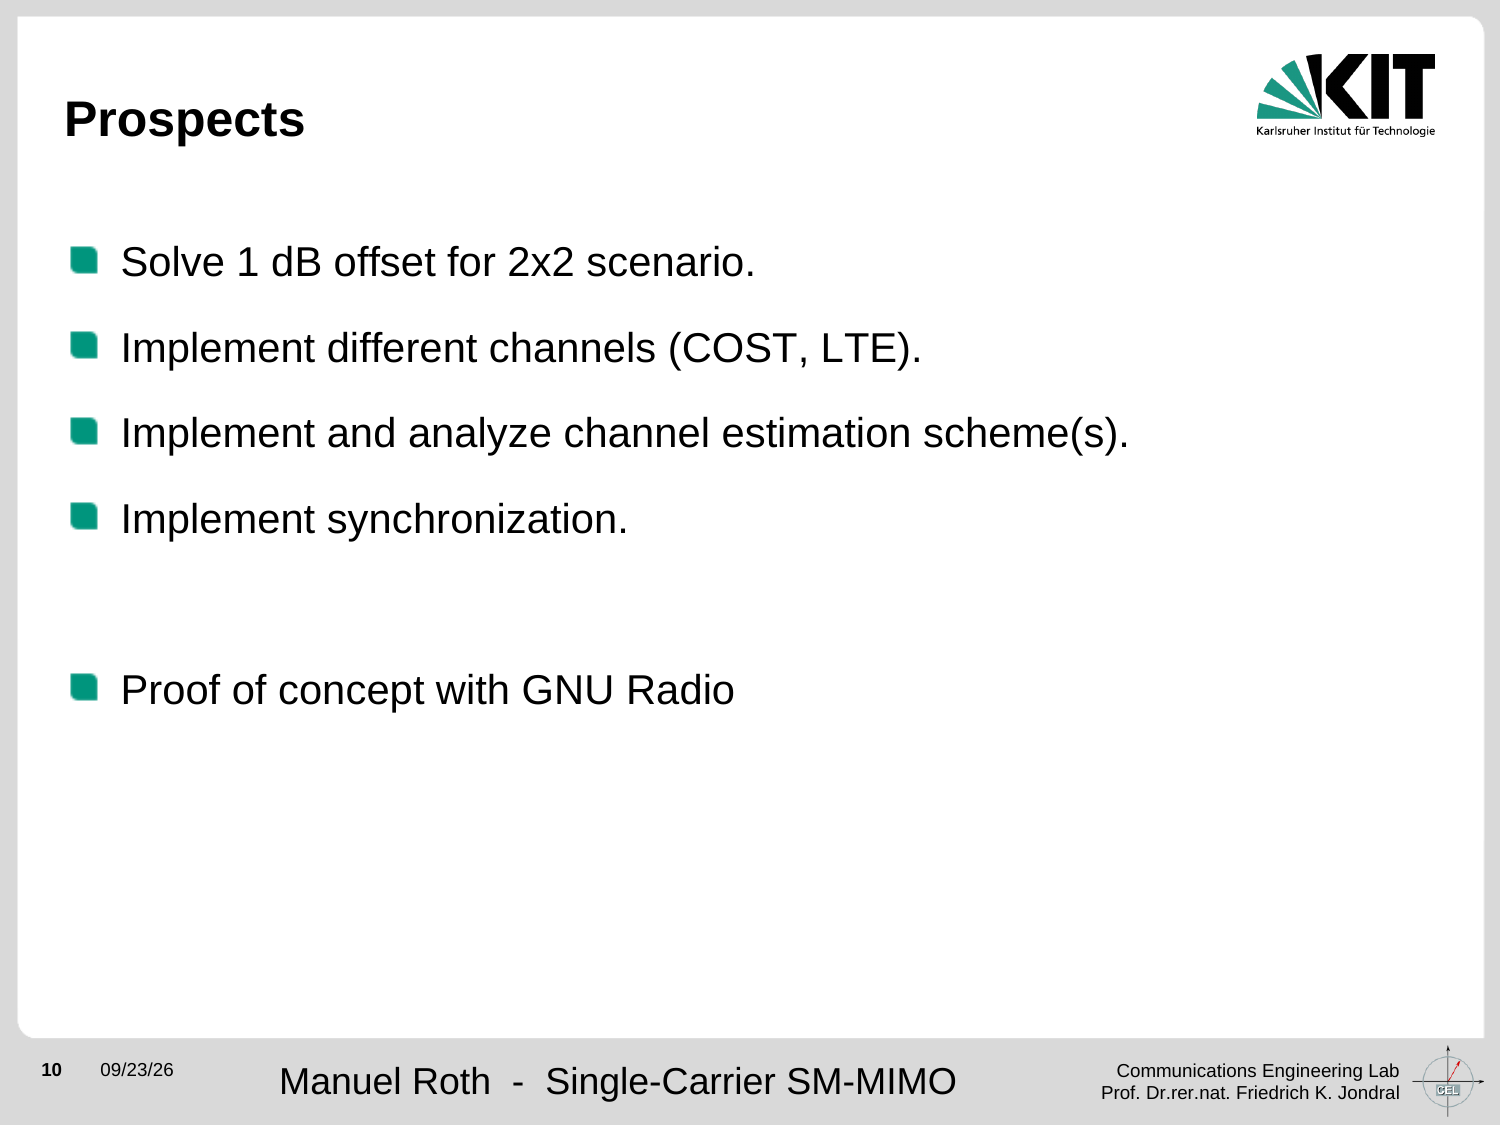

# Prospects
Solve 1 dB offset for 2x2 scenario.
Implement different channels (COST, LTE).
Implement and analyze channel estimation scheme(s).
Implement synchronization.
Proof of concept with GNU Radio
Manuel Roth - Single-Carrier SM-MIMO